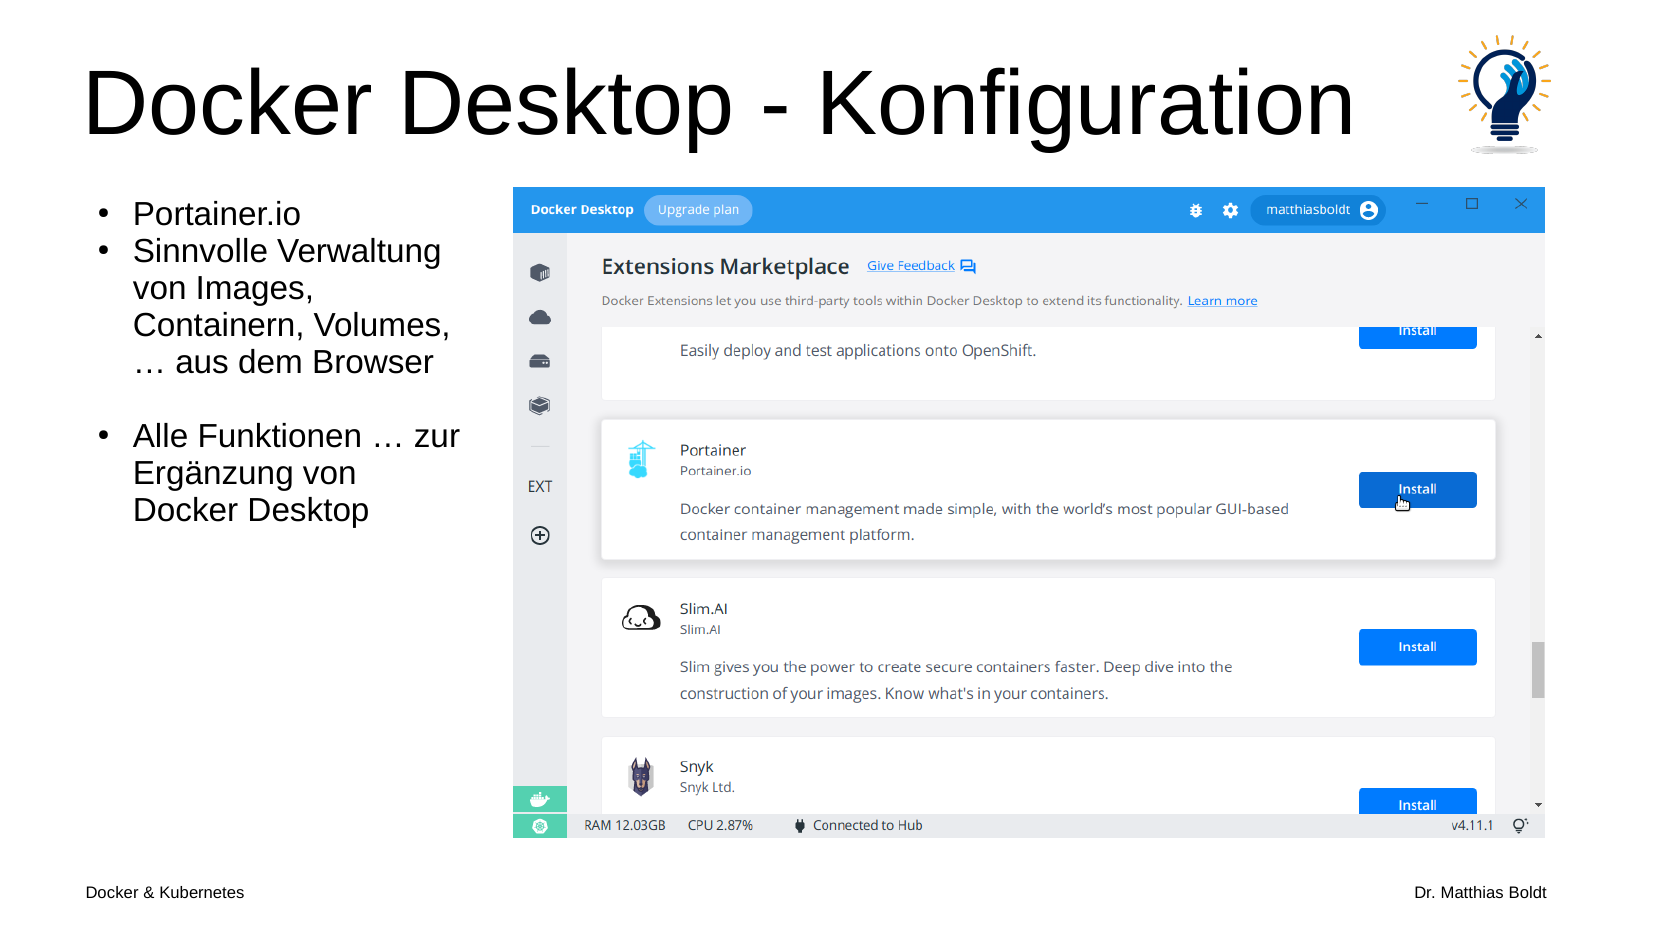

# Docker Desktop - Konfiguration
Portainer.io
Sinnvolle Verwaltung von Images, Containern, Volumes, … aus dem Browser
Alle Funktionen … zur Ergänzung von Docker Desktop
Docker & Kubernetes																Dr. Matthias Boldt